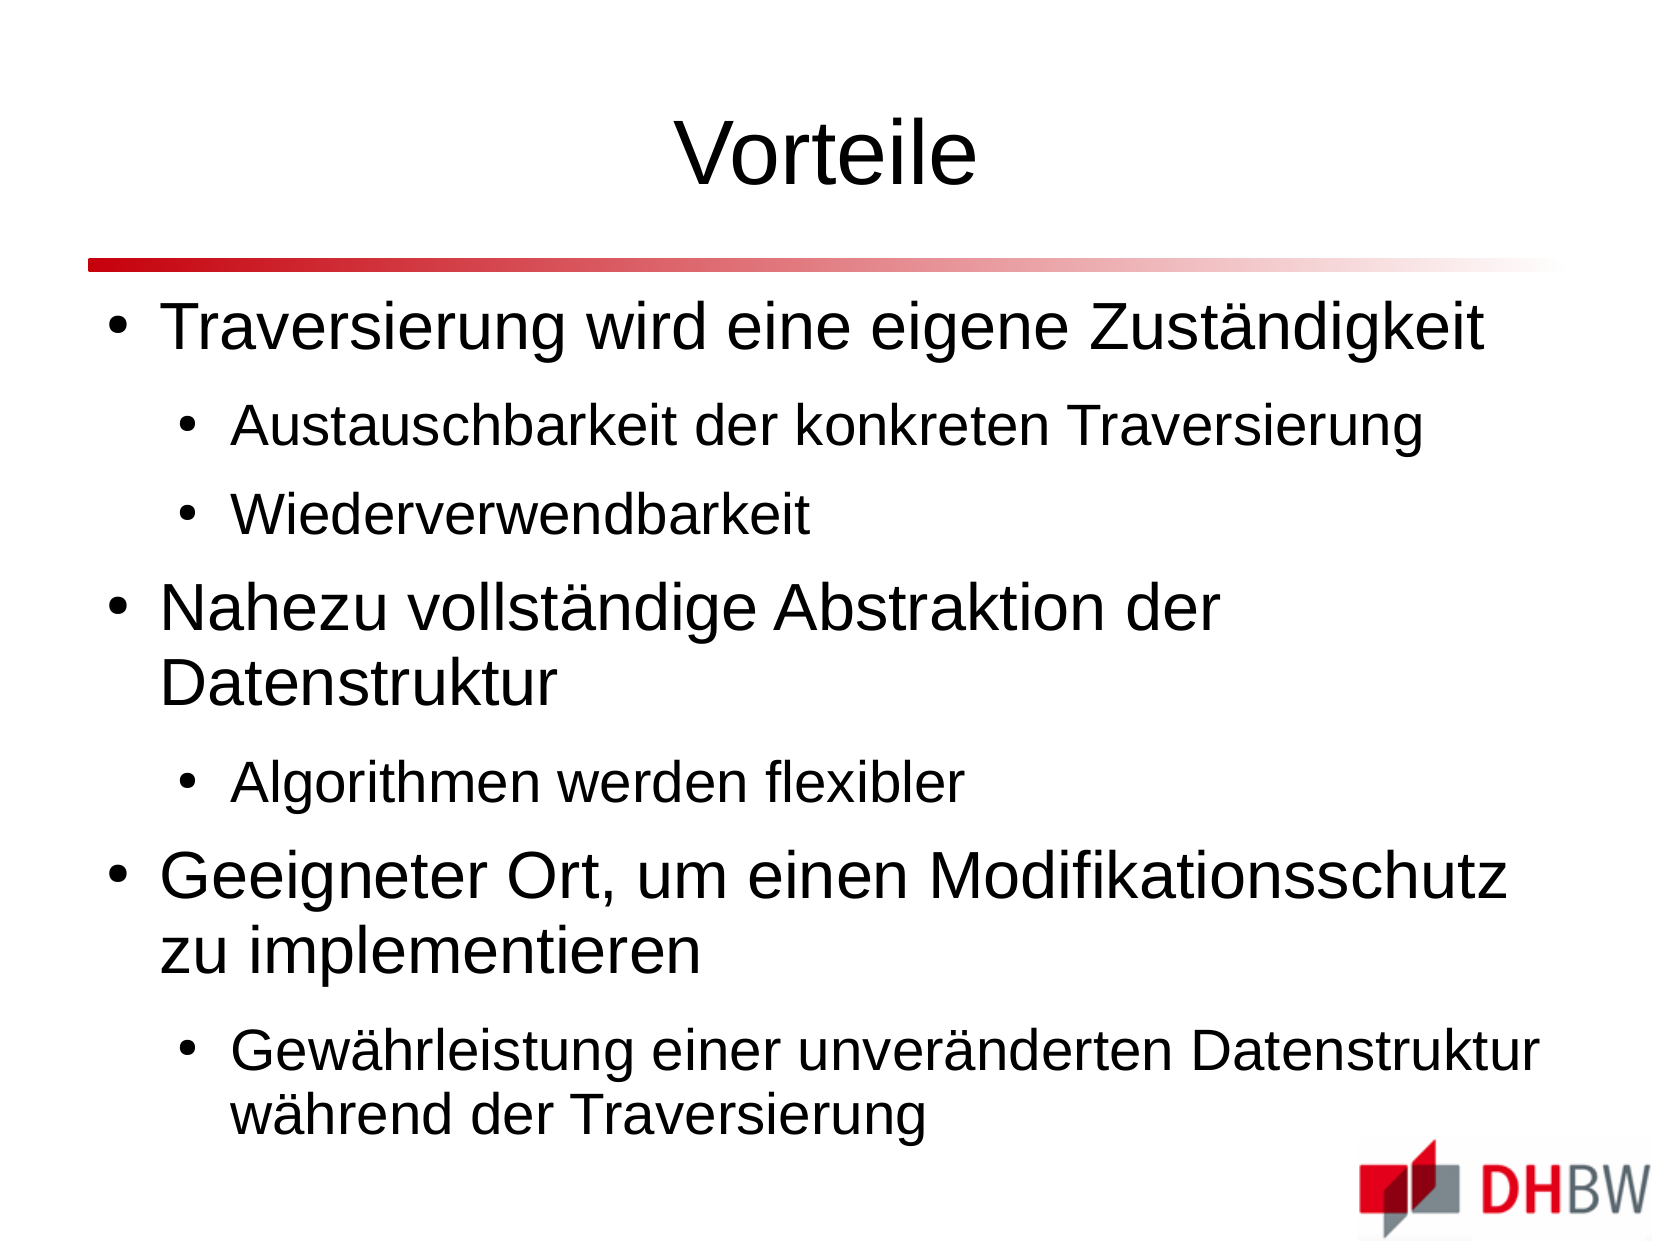

# Vorteile
Traversierung wird eine eigene Zuständigkeit
Austauschbarkeit der konkreten Traversierung
Wiederverwendbarkeit
Nahezu vollständige Abstraktion der Datenstruktur
Algorithmen werden flexibler
Geeigneter Ort, um einen Modifikationsschutz zu implementieren
Gewährleistung einer unveränderten Datenstruktur während der Traversierung